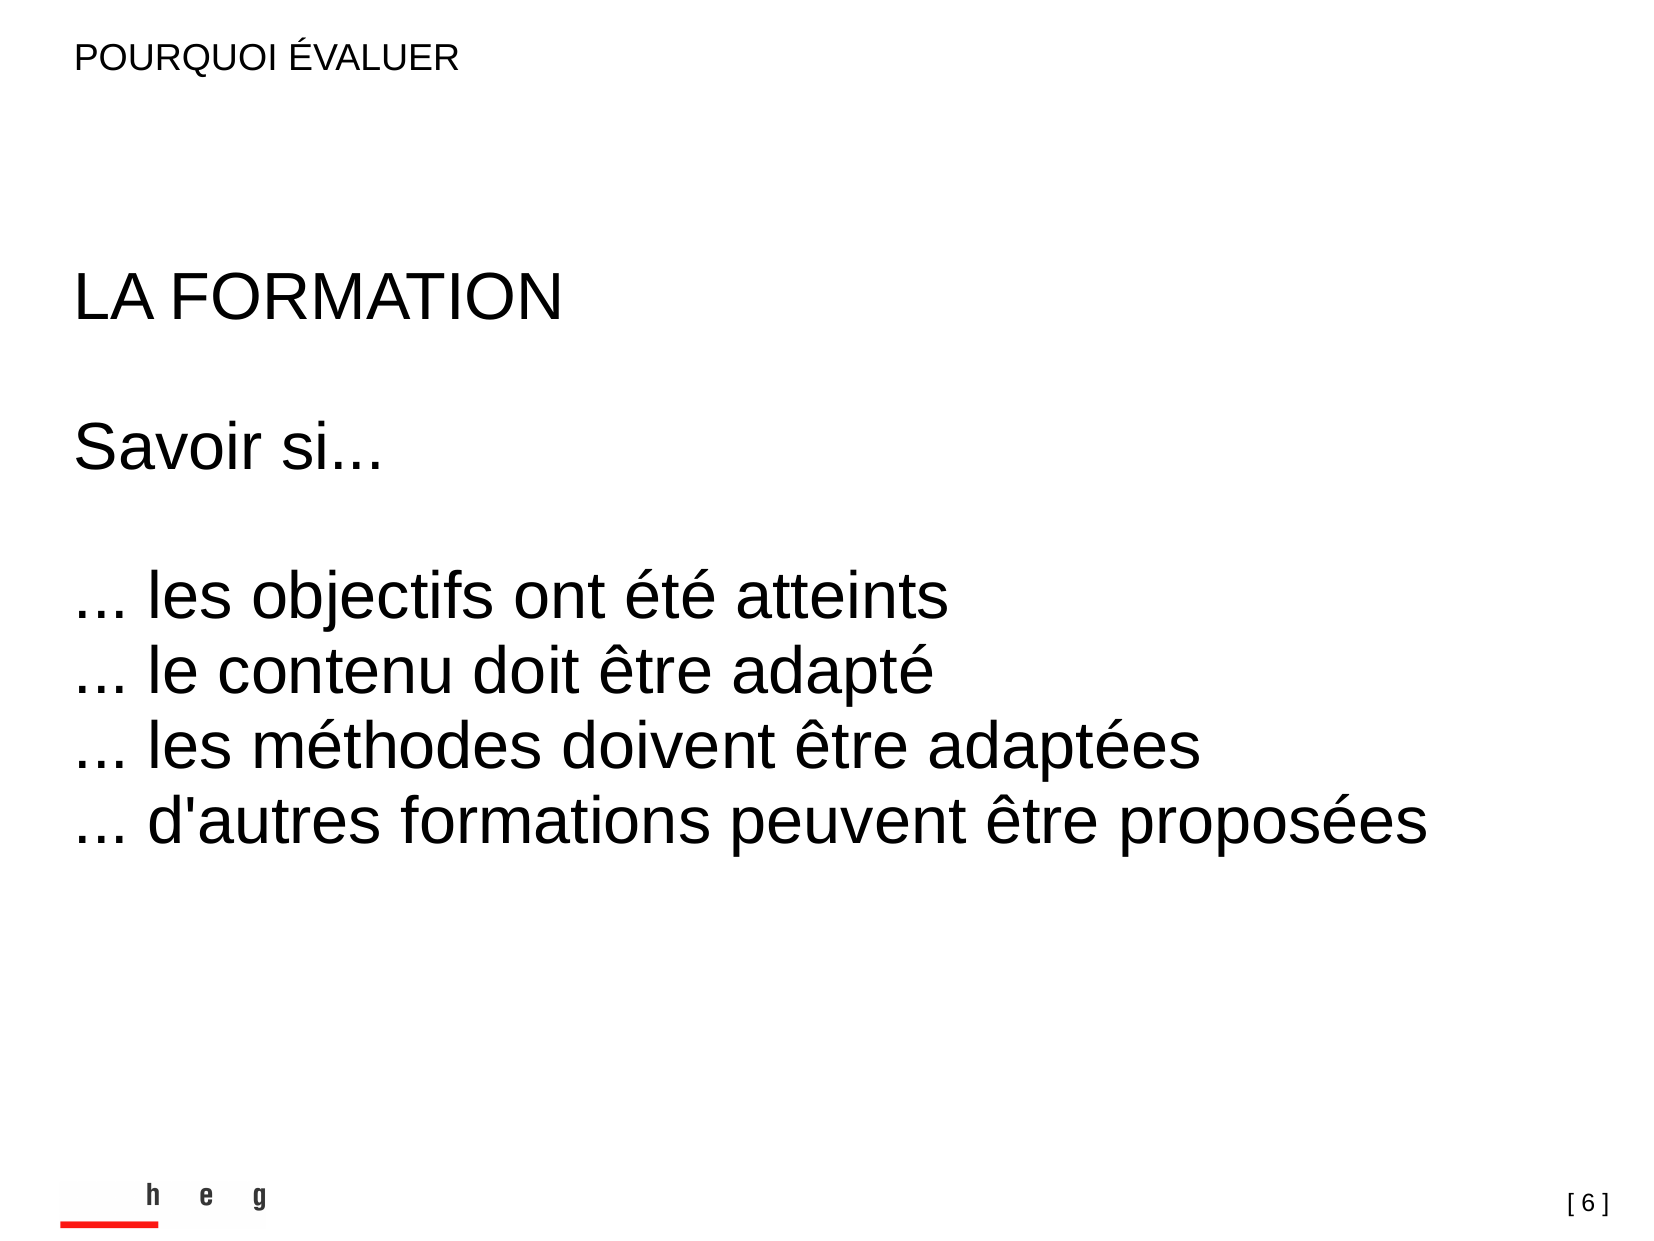

POURQUOI ÉVALUER
LA FORMATION
Savoir si...
... les objectifs ont été atteints
... le contenu doit être adapté
... les méthodes doivent être adaptées
... d'autres formations peuvent être proposées